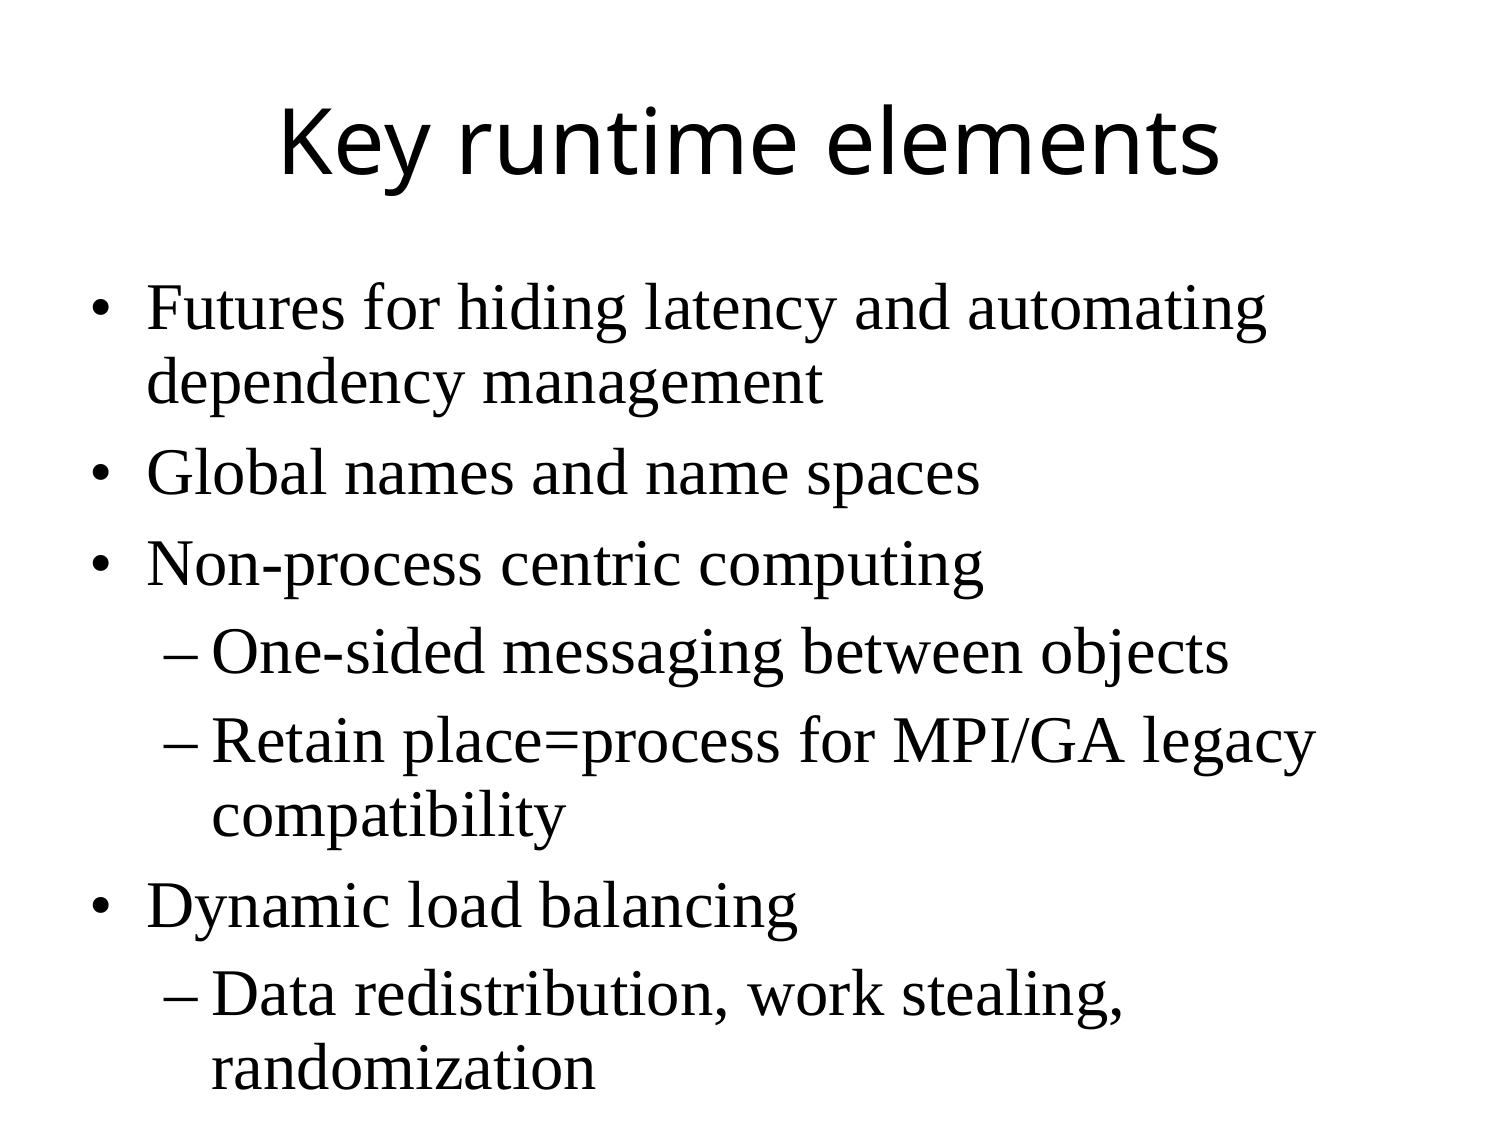

# Key runtime elements
Futures for hiding latency and automating dependency management
Global names and name spaces
Non-process centric computing
One-sided messaging between objects
Retain place=process for MPI/GA legacy compatibility
Dynamic load balancing
Data redistribution, work stealing, randomization